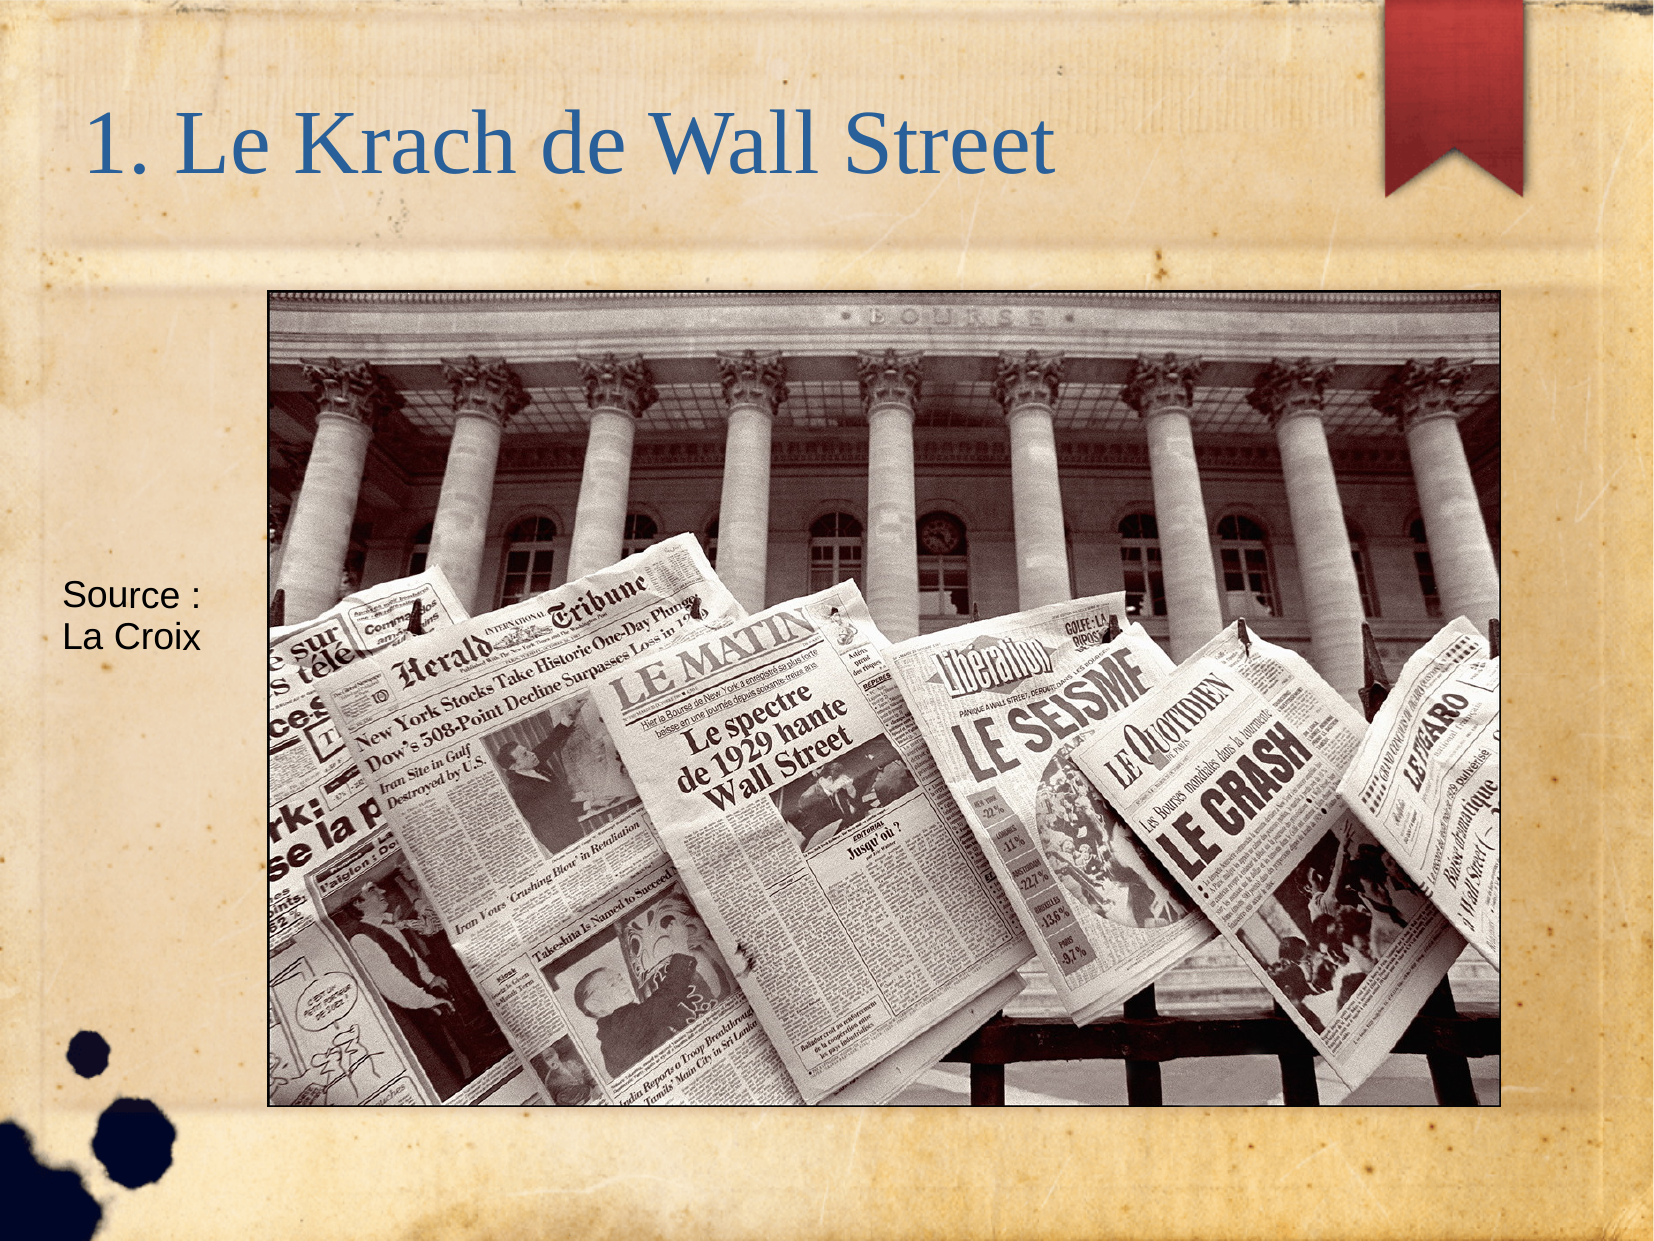

# 1. Le Krach de Wall Street
Source :
La Croix